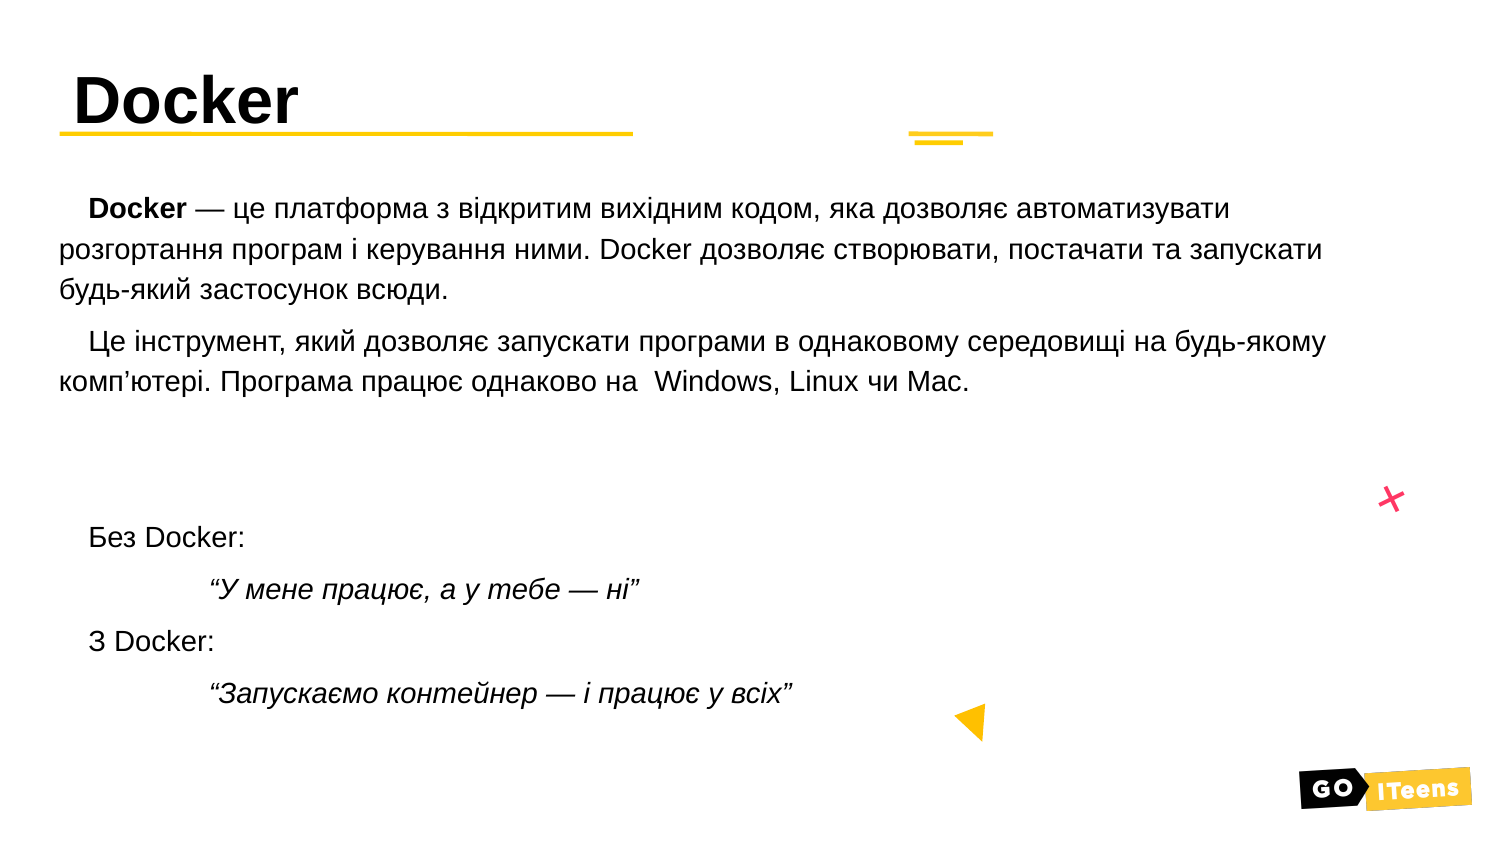

Docker
+
Docker — це платформа з відкритим вихідним кодом, яка дозволяє автоматизувати розгортання програм і керування ними. Docker дозволяє створювати, постачати та запускати будь-який застосунок всюди.
Це інструмент, який дозволяє запускати програми в однаковому середовищі на будь-якому комп’ютері. Програма працює однаково на Windows, Linux чи Mac.
Без Docker:
	“У мене працює, а у тебе — ні”
З Docker:
	“Запускаємо контейнер — і працює у всіх”